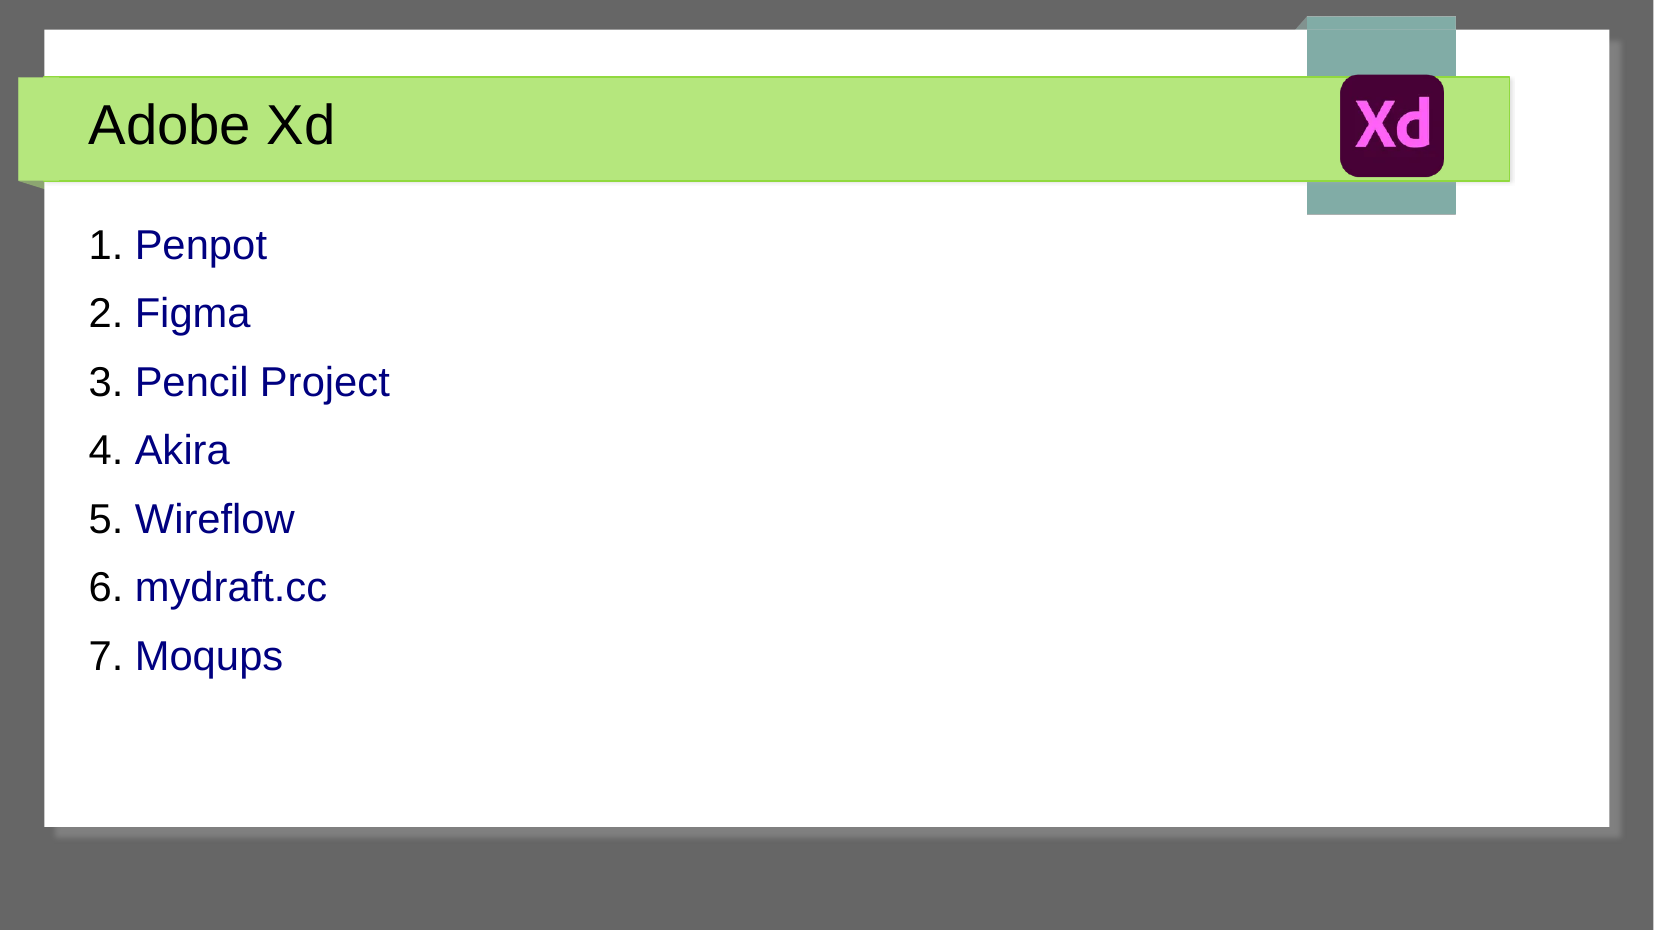

# Adobe Xd
1. Penpot
2. Figma
3. Pencil Project
4. Akira
5. Wireflow
6. mydraft.cc
7. Moqups